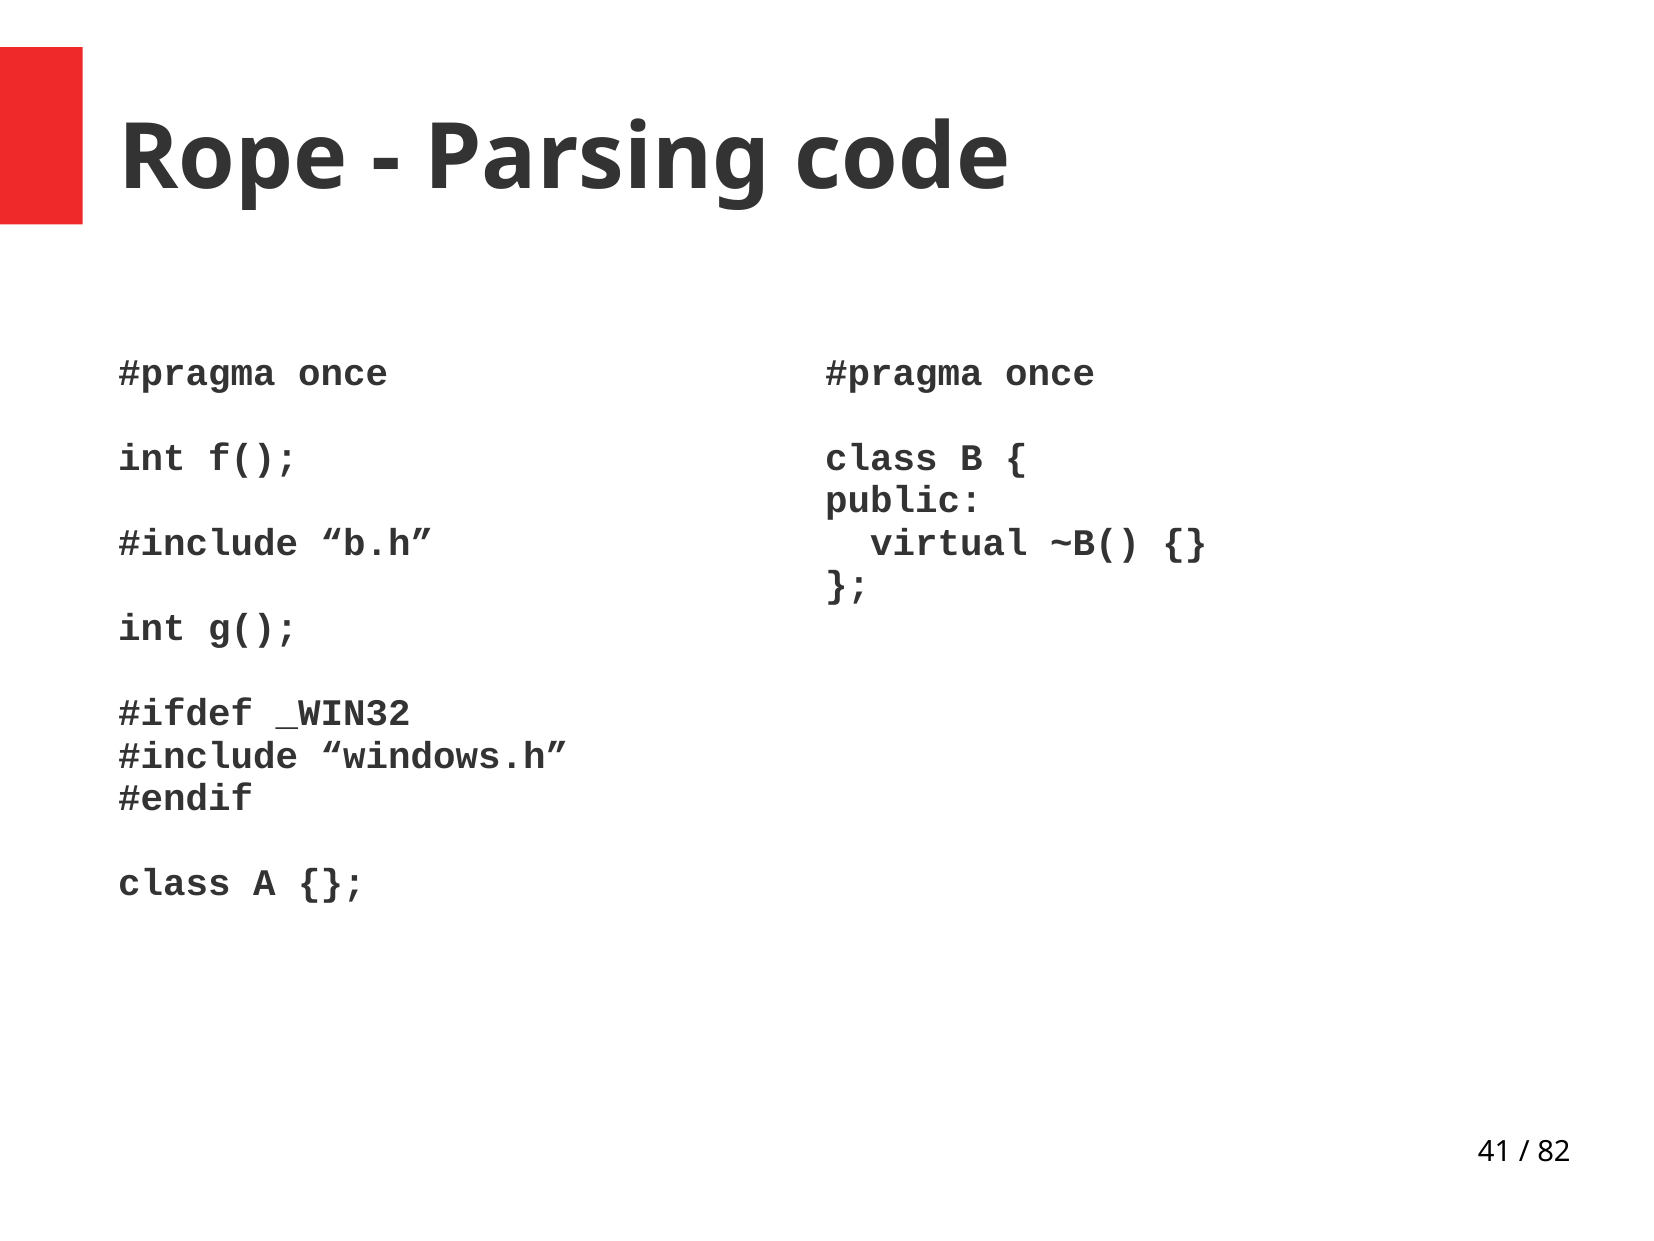

# Rope - Parsing code
#pragma once
class B {
public:
 virtual ~B() {}
};
#pragma once
int f();
#include “b.h”
int g();
#ifdef _WIN32
#include “windows.h”
#endif
class A {};
41